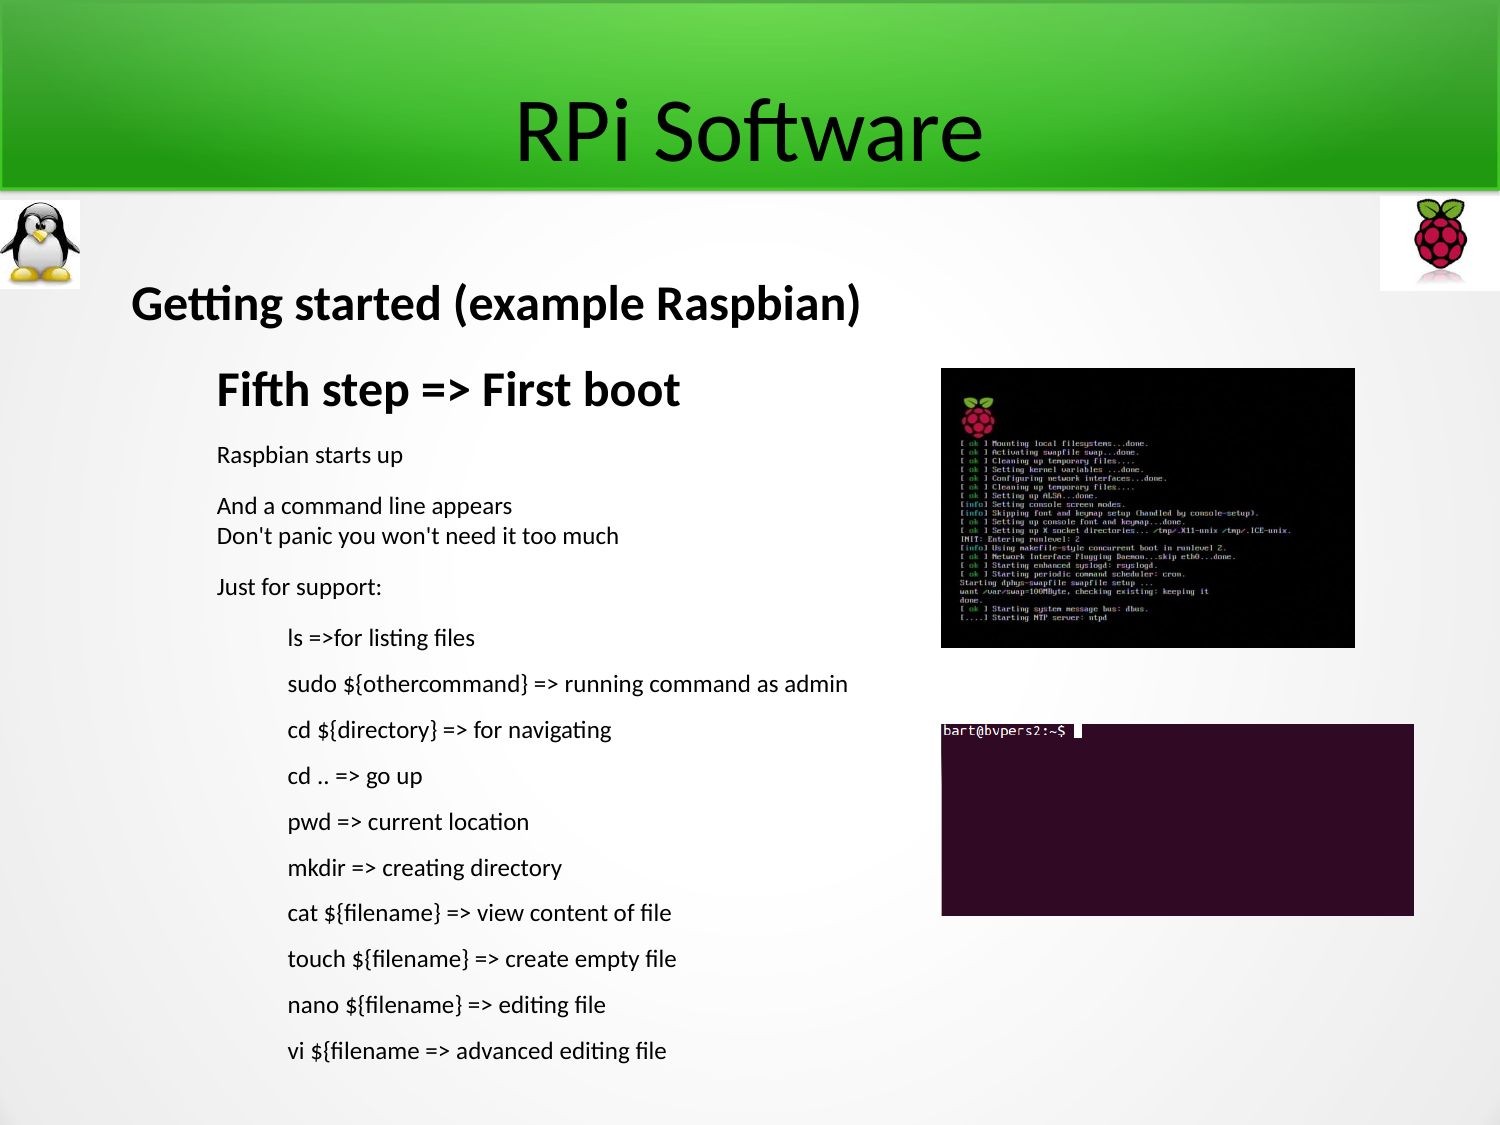

# RPi Software
Getting started (example Raspbian)
Fifth step => First boot
Raspbian starts up
And a command line appears
Don't panic you won't need it too much
Just for support:
ls =>for listing files
sudo ${othercommand} => running command as admin
cd ${directory} => for navigating
cd .. => go up
pwd => current location
mkdir => creating directory
cat ${filename} => view content of file
touch ${filename} => create empty file
nano ${filename} => editing file
vi ${filename => advanced editing file